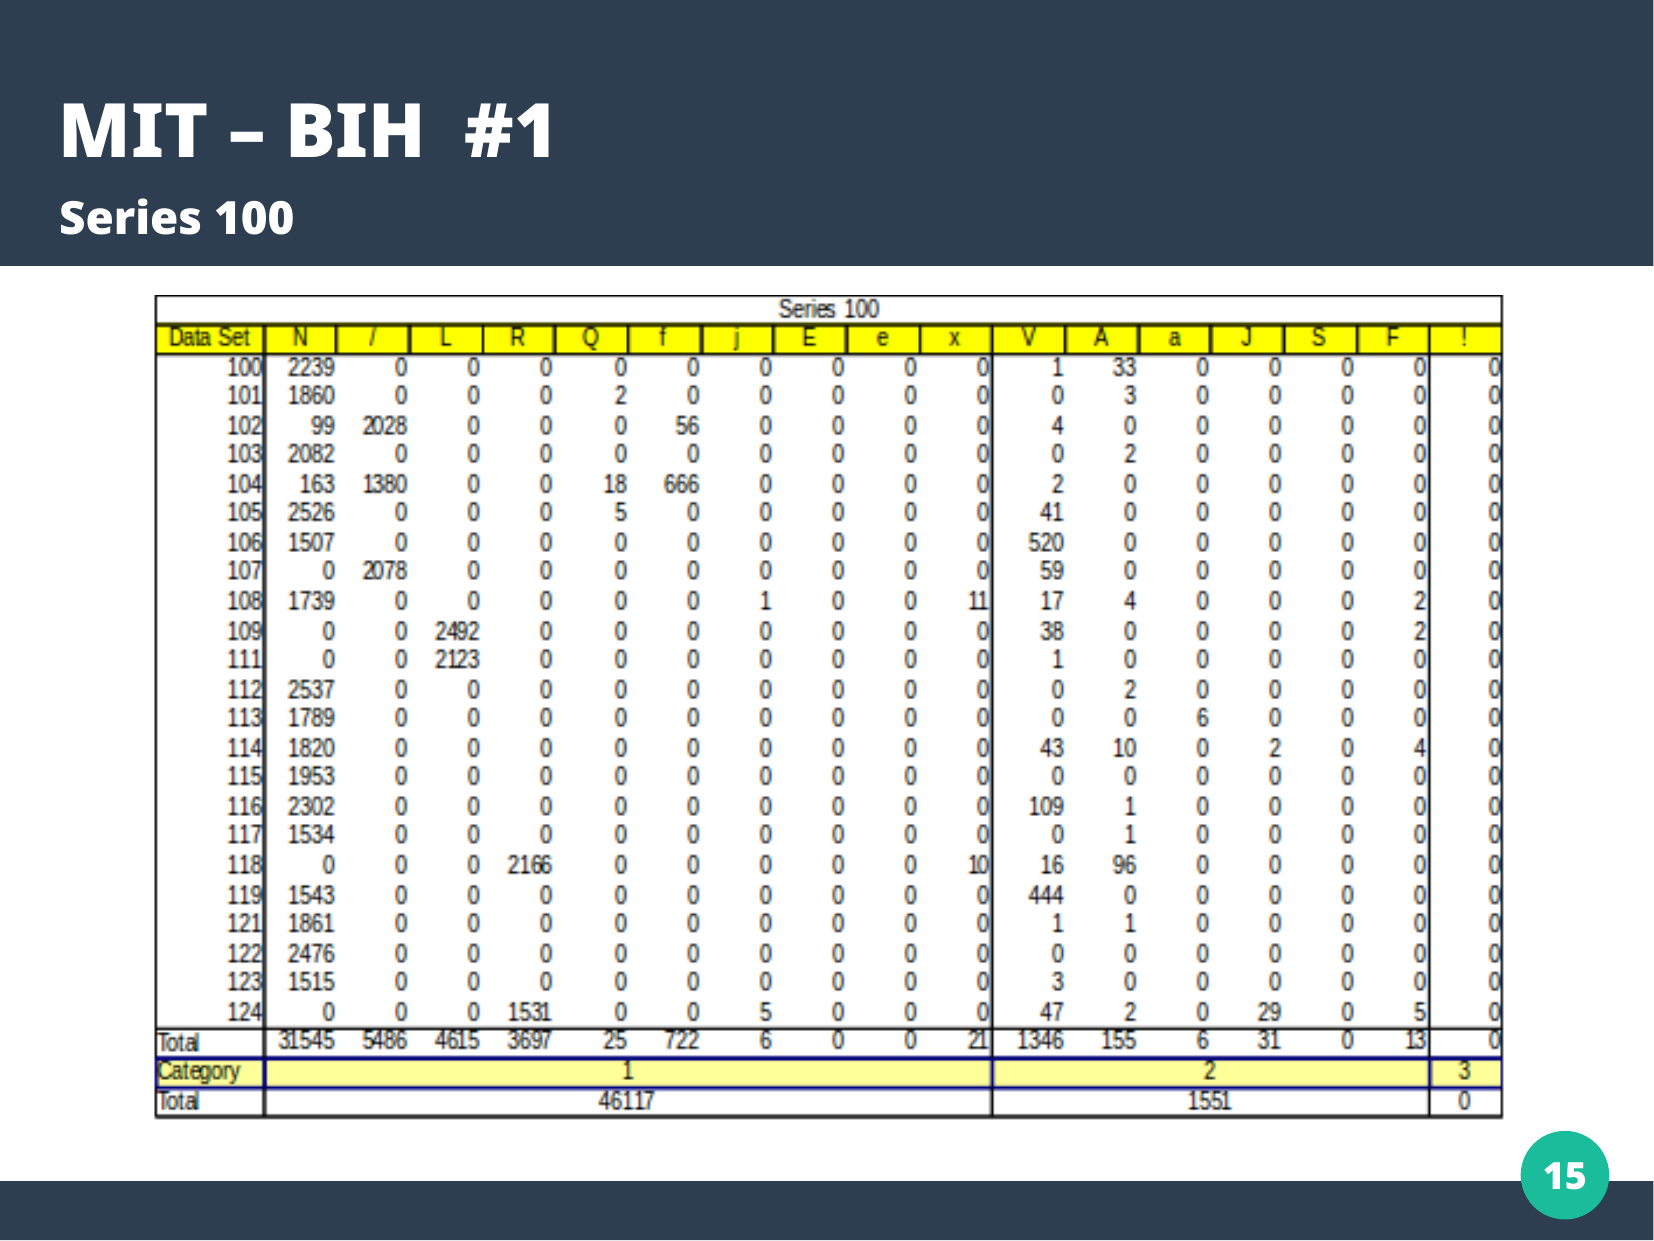

# MIT – BIH #1
Series 100
15